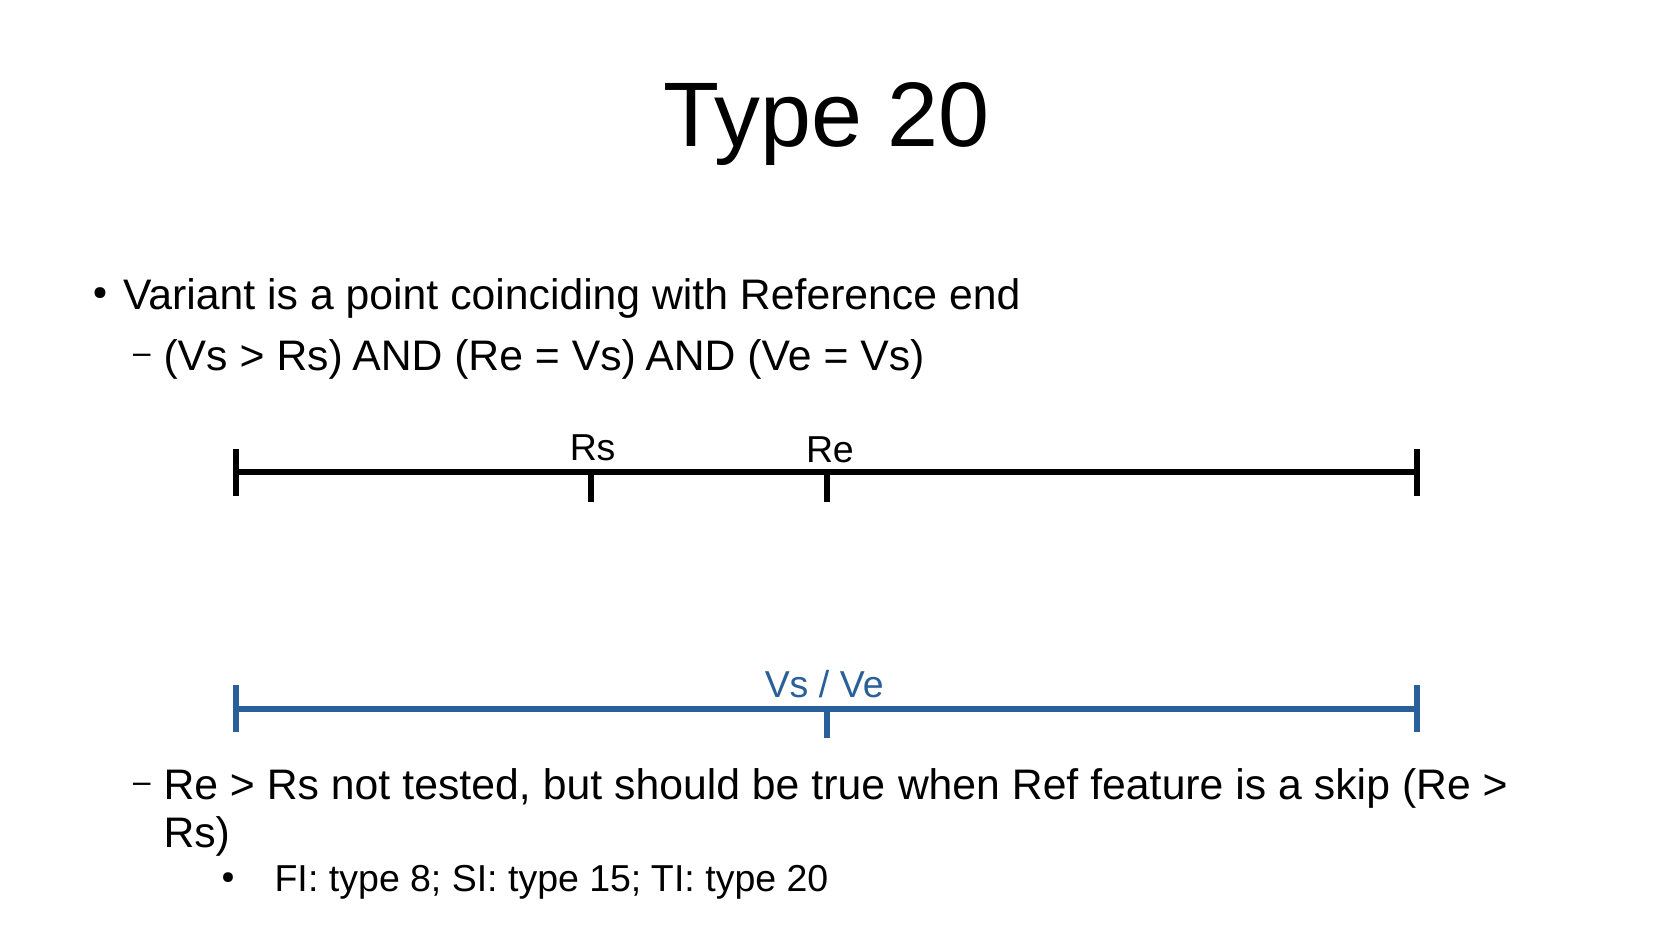

Type 20
# Variant is a point coinciding with Reference end
(Vs > Rs) AND (Re = Vs) AND (Ve = Vs)
Re > Rs not tested, but should be true when Ref feature is a skip (Re > Rs)
Rs
Re
Vs / Ve
FI: type 8; SI: type 15; TI: type 20